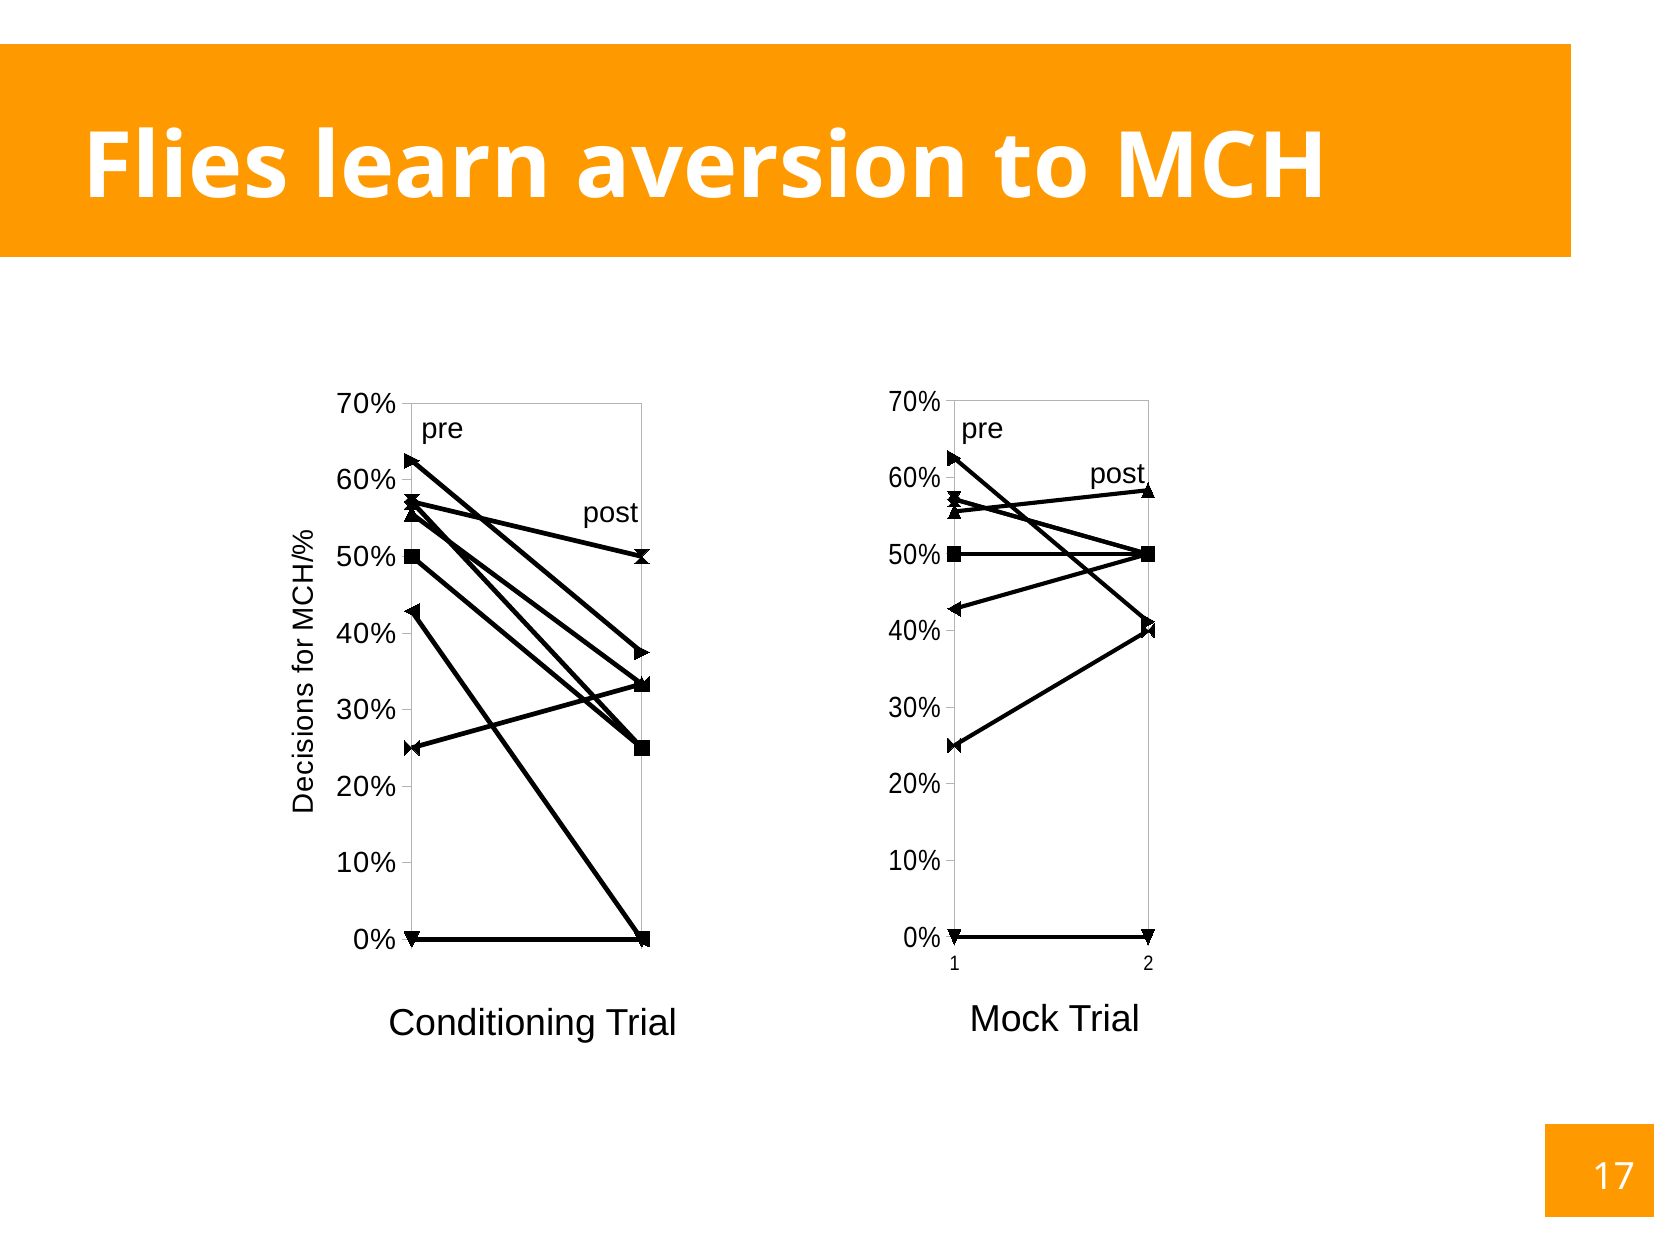

# Flies learn aversion to MCH
### Chart
| Category | Fly 1 | Fly 2 | Fly 3 | Fly 4 | Fly 5 | Fly 6 | Fly 7 | Fly 8 |
|---|---|---|---|---|---|---|---|---|
| None | 0.5 | 0.571428571428571 | 0.0 | 0.555555555555556 | 0.625 | 0.428571428571429 | 0.25 | 0.571428571428571 |
| None | 0.25 | 0.25 | 0.0 | 0.333333333333333 | 0.375 | 0.0 | 0.333333333333333 | 0.5 |
### Chart
| Category | Column B | Column E | Column H | Column K | Column N | Column Q | Column T | Column W |
|---|---|---|---|---|---|---|---|---|
| 1 | 0.5 | 0.571428571428571 | 0.0 | 0.555555555555556 | 0.625 | 0.428571428571429 | 0.25 | 0.571428571428571 |
| 2 | 0.5 | 0.5 | 0.0 | 0.583333333333333 | 0.411764705882353 | 0.5 | 0.4 | 0.5 |pre
pre
post
post
Mock Trial
Conditioning Trial
17